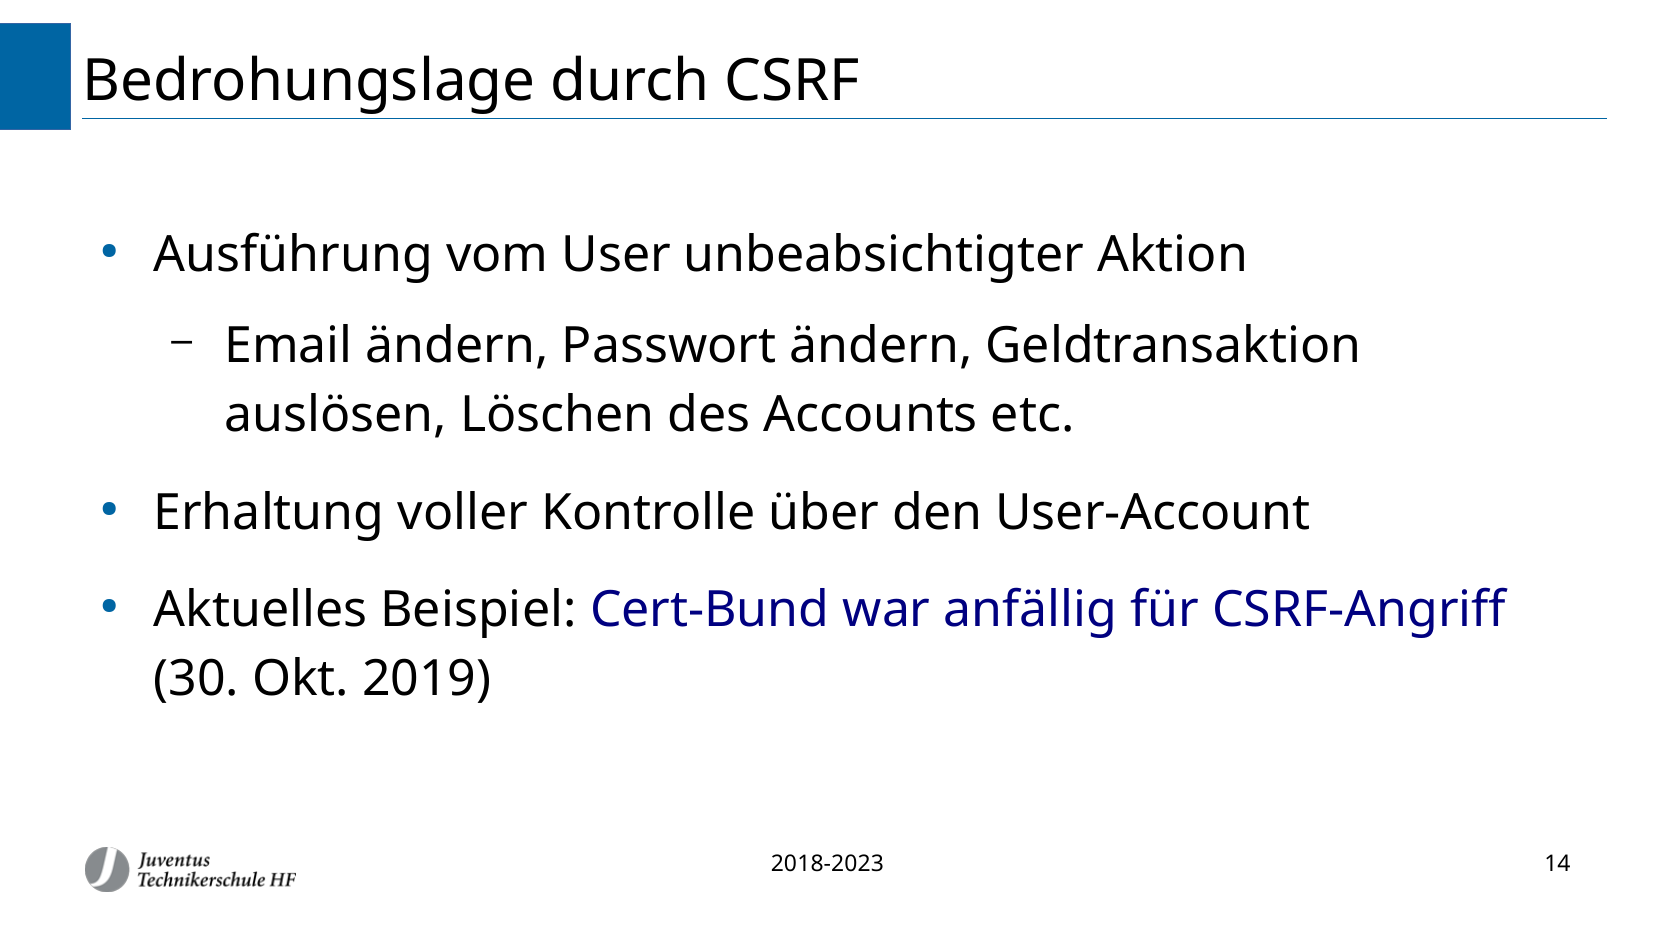

# Bedrohungslage durch CSRF
Ausführung vom User unbeabsichtigter Aktion
Email ändern, Passwort ändern, Geldtransaktion auslösen, Löschen des Accounts etc.
Erhaltung voller Kontrolle über den User-Account
Aktuelles Beispiel: Cert-Bund war anfällig für CSRF-Angriff (30. Okt. 2019)
2018-2023
14